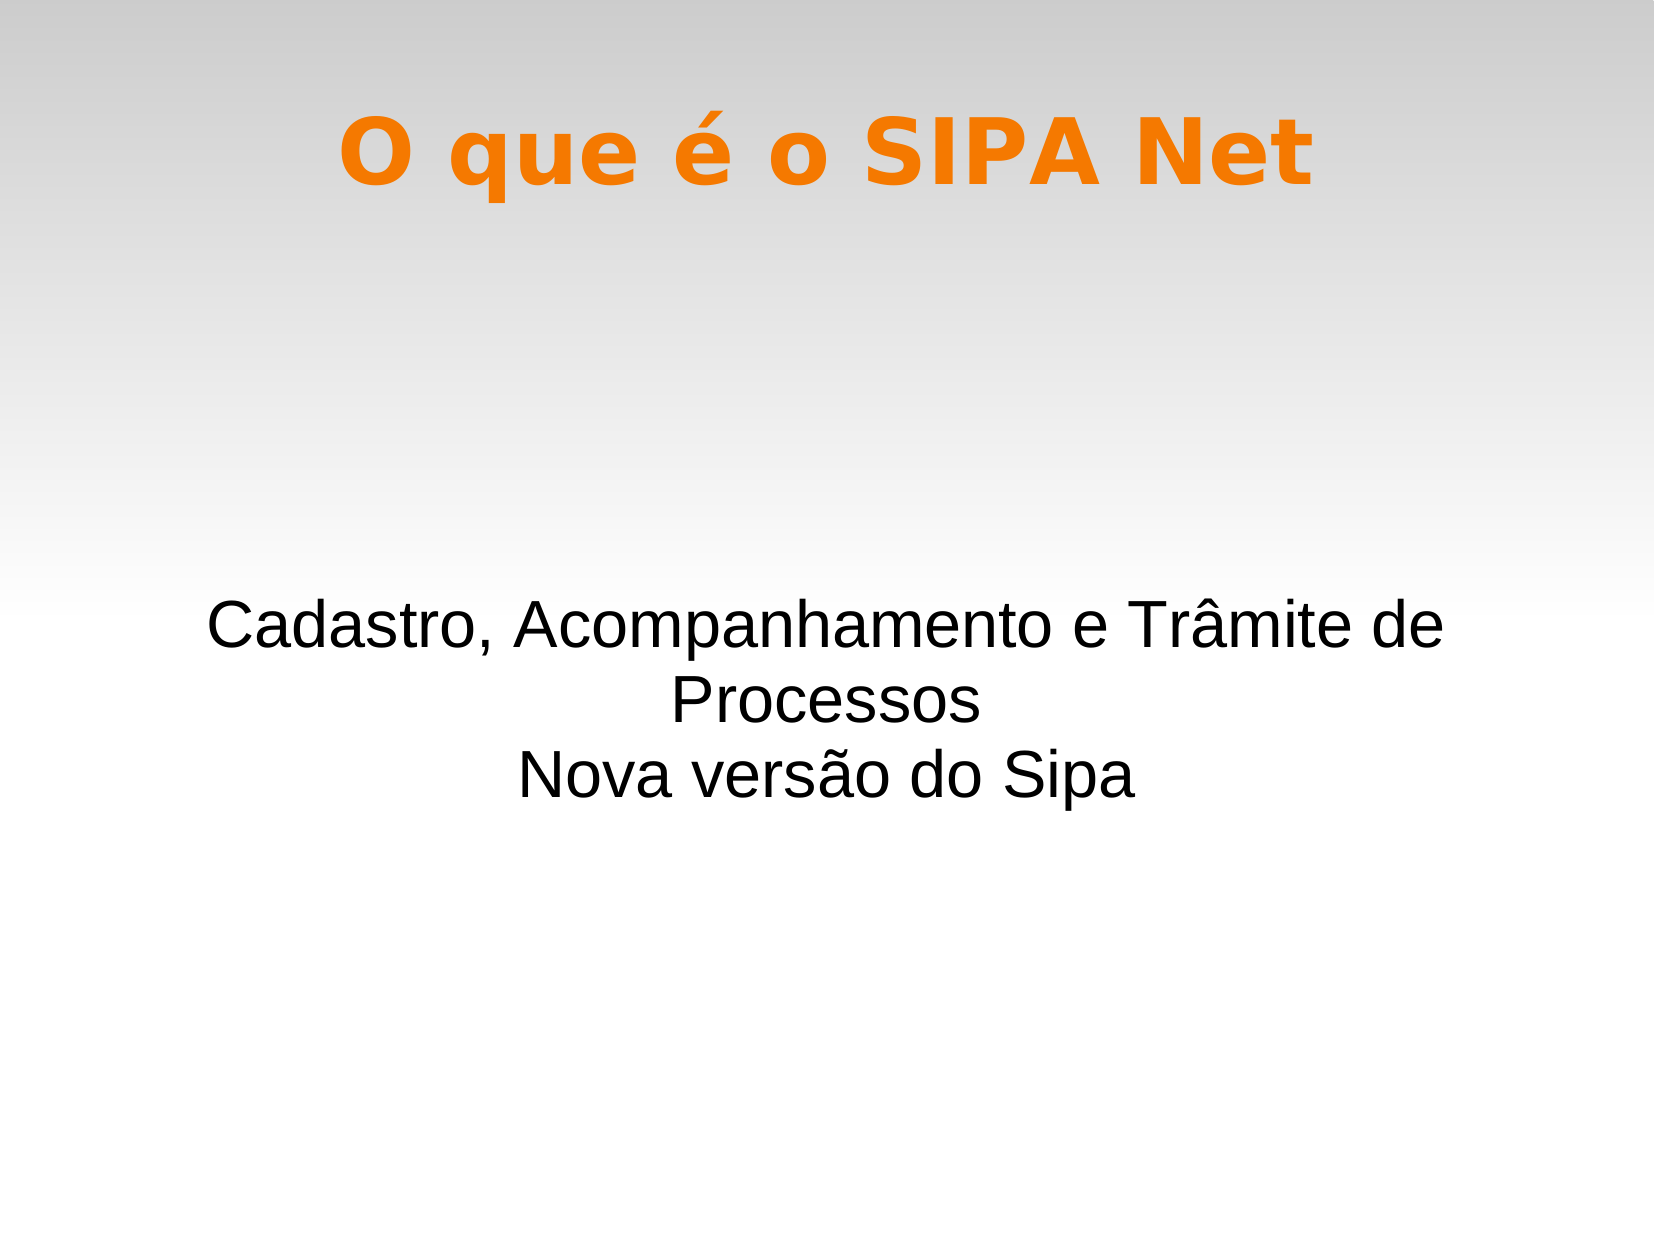

# O que é o SIPA Net
Cadastro, Acompanhamento e Trâmite de Processos
Nova versão do Sipa